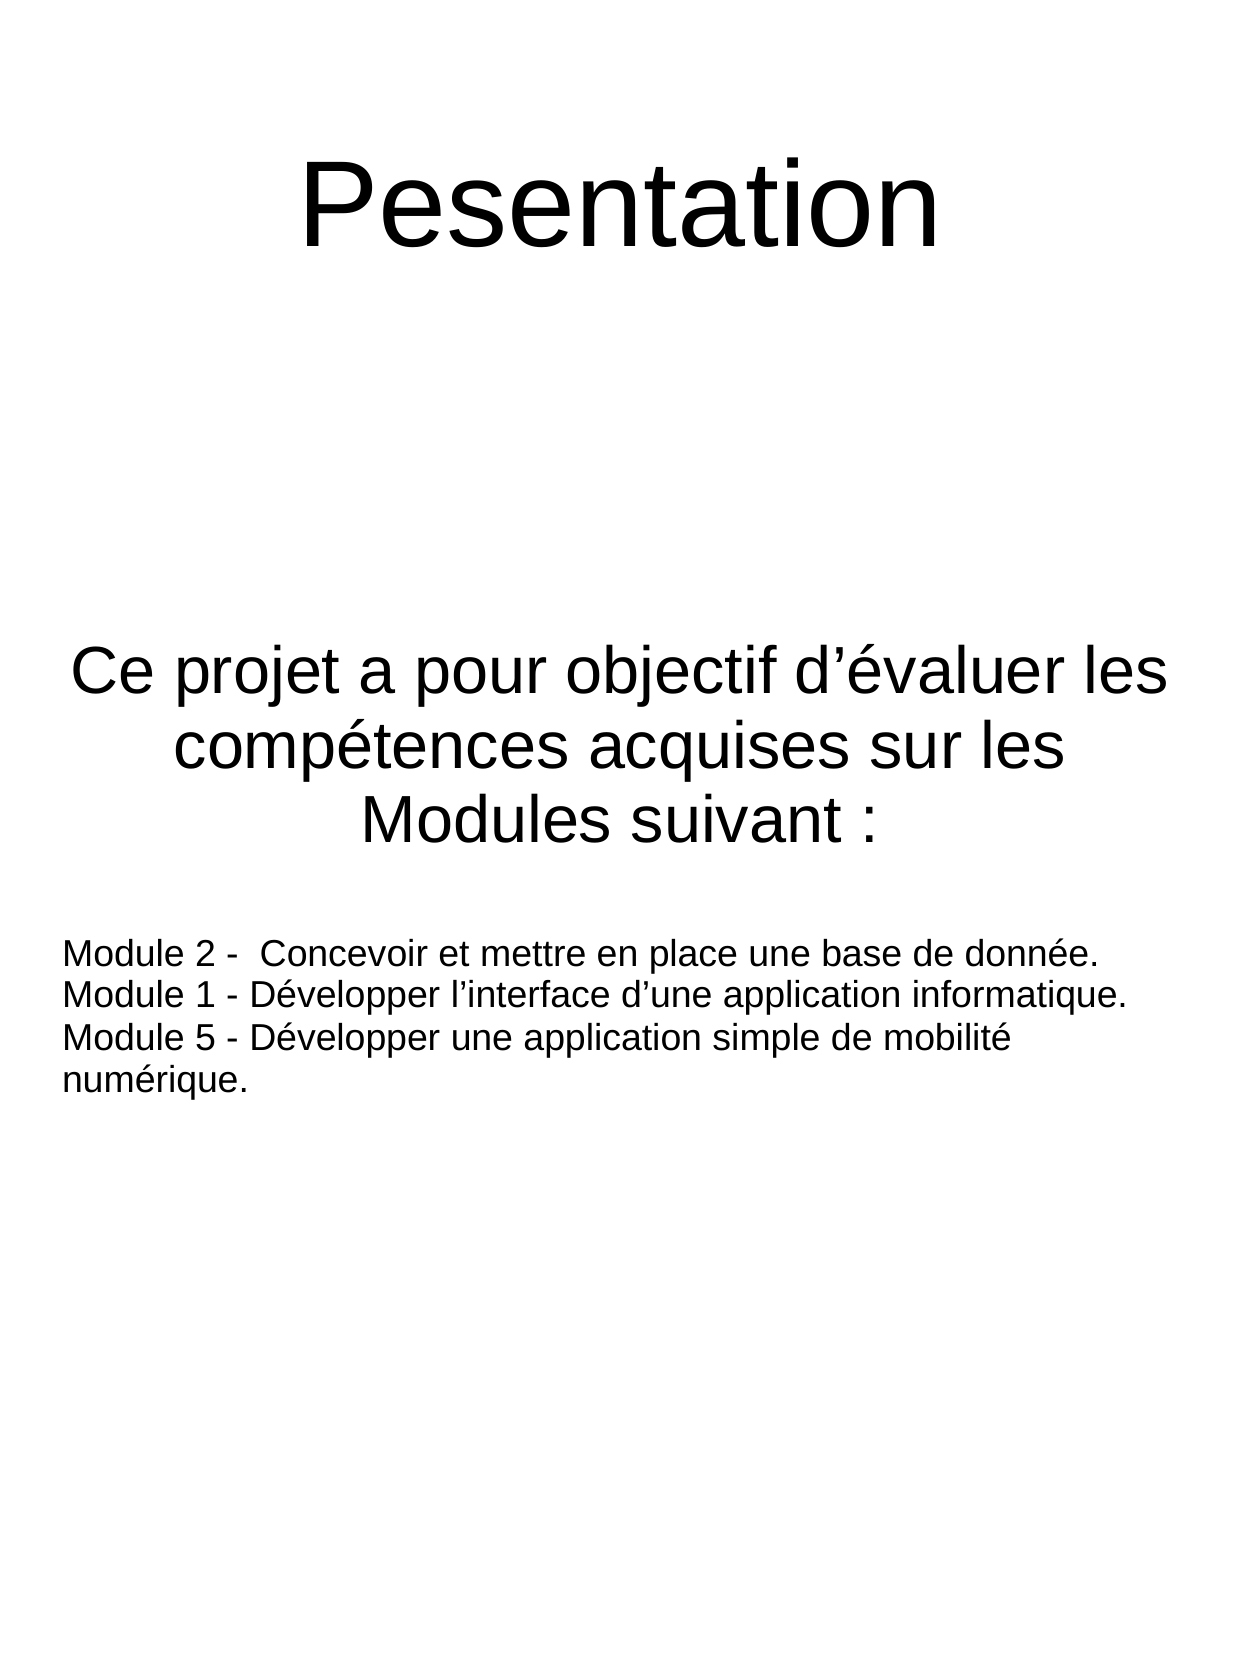

# Pesentation
Ce projet a pour objectif d’évaluer les compétences acquises sur les Modules suivant :
Module 2 - Concevoir et mettre en place une base de donnée.
Module 1 - Développer l’interface d’une application informatique.
Module 5 - Développer une application simple de mobilité numérique.